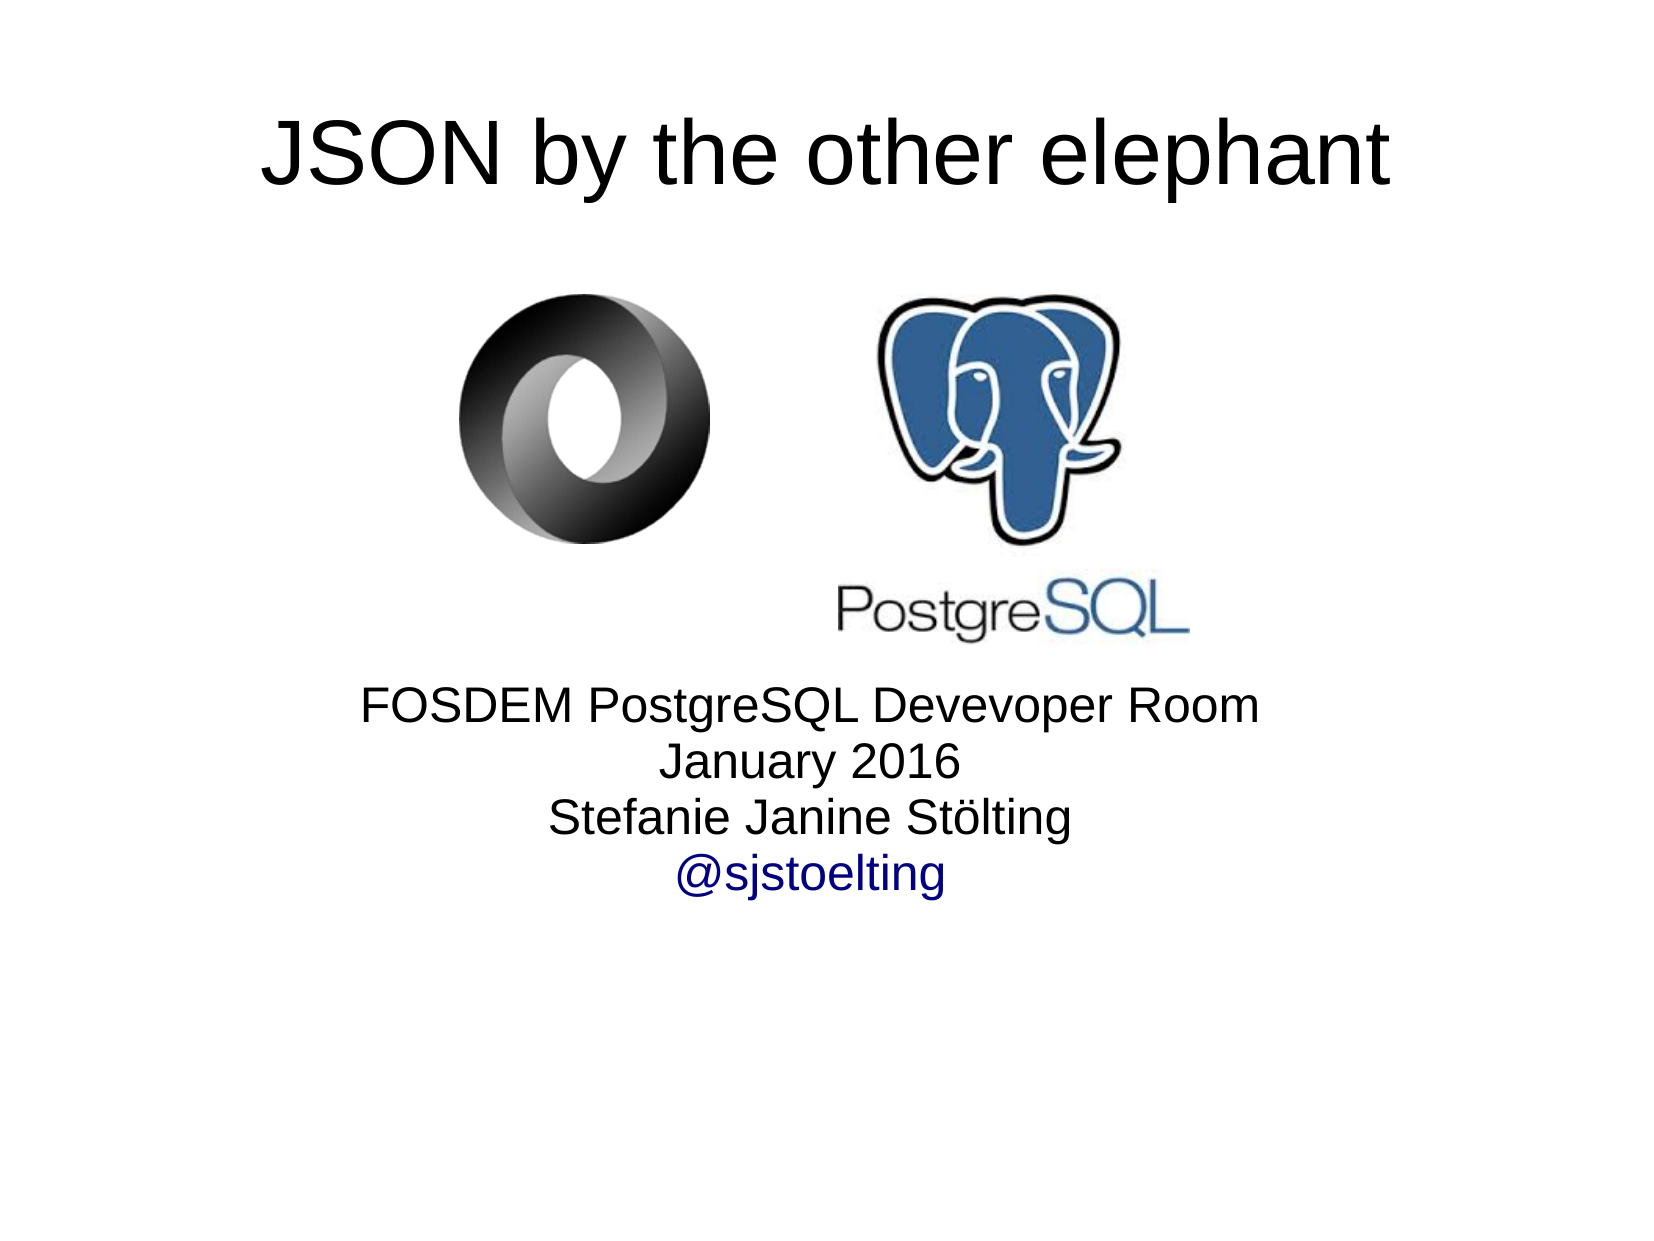

# JSON by the other elephant
FOSDEM PostgreSQL Devevoper Room
January 2016
Stefanie Janine Stölting
@sjstoelting